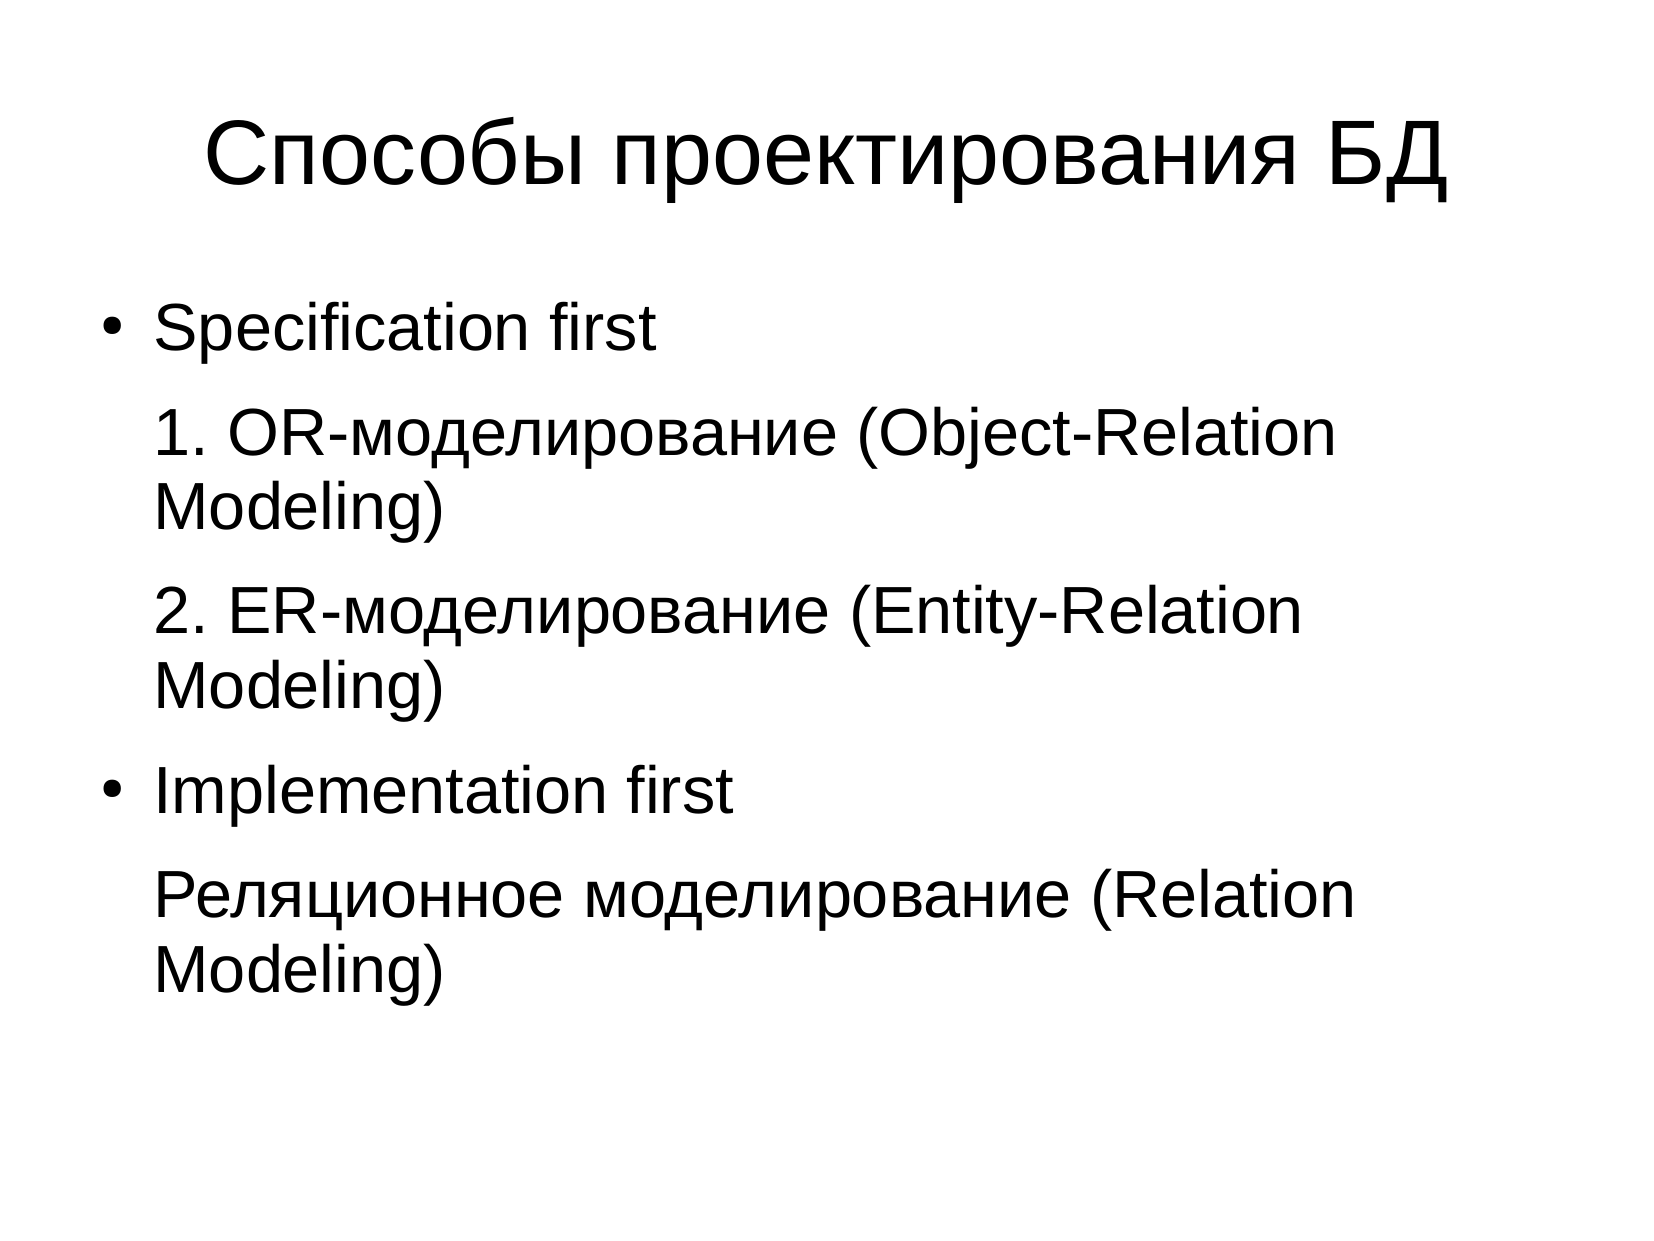

# Способы проектирования БД
Specification first
1. OR-моделирование (Object-Relation Modeling)
2. ER-моделирование (Entity-Relation Modeling)
Implementation first
Реляционное моделирование (Relation Modeling)